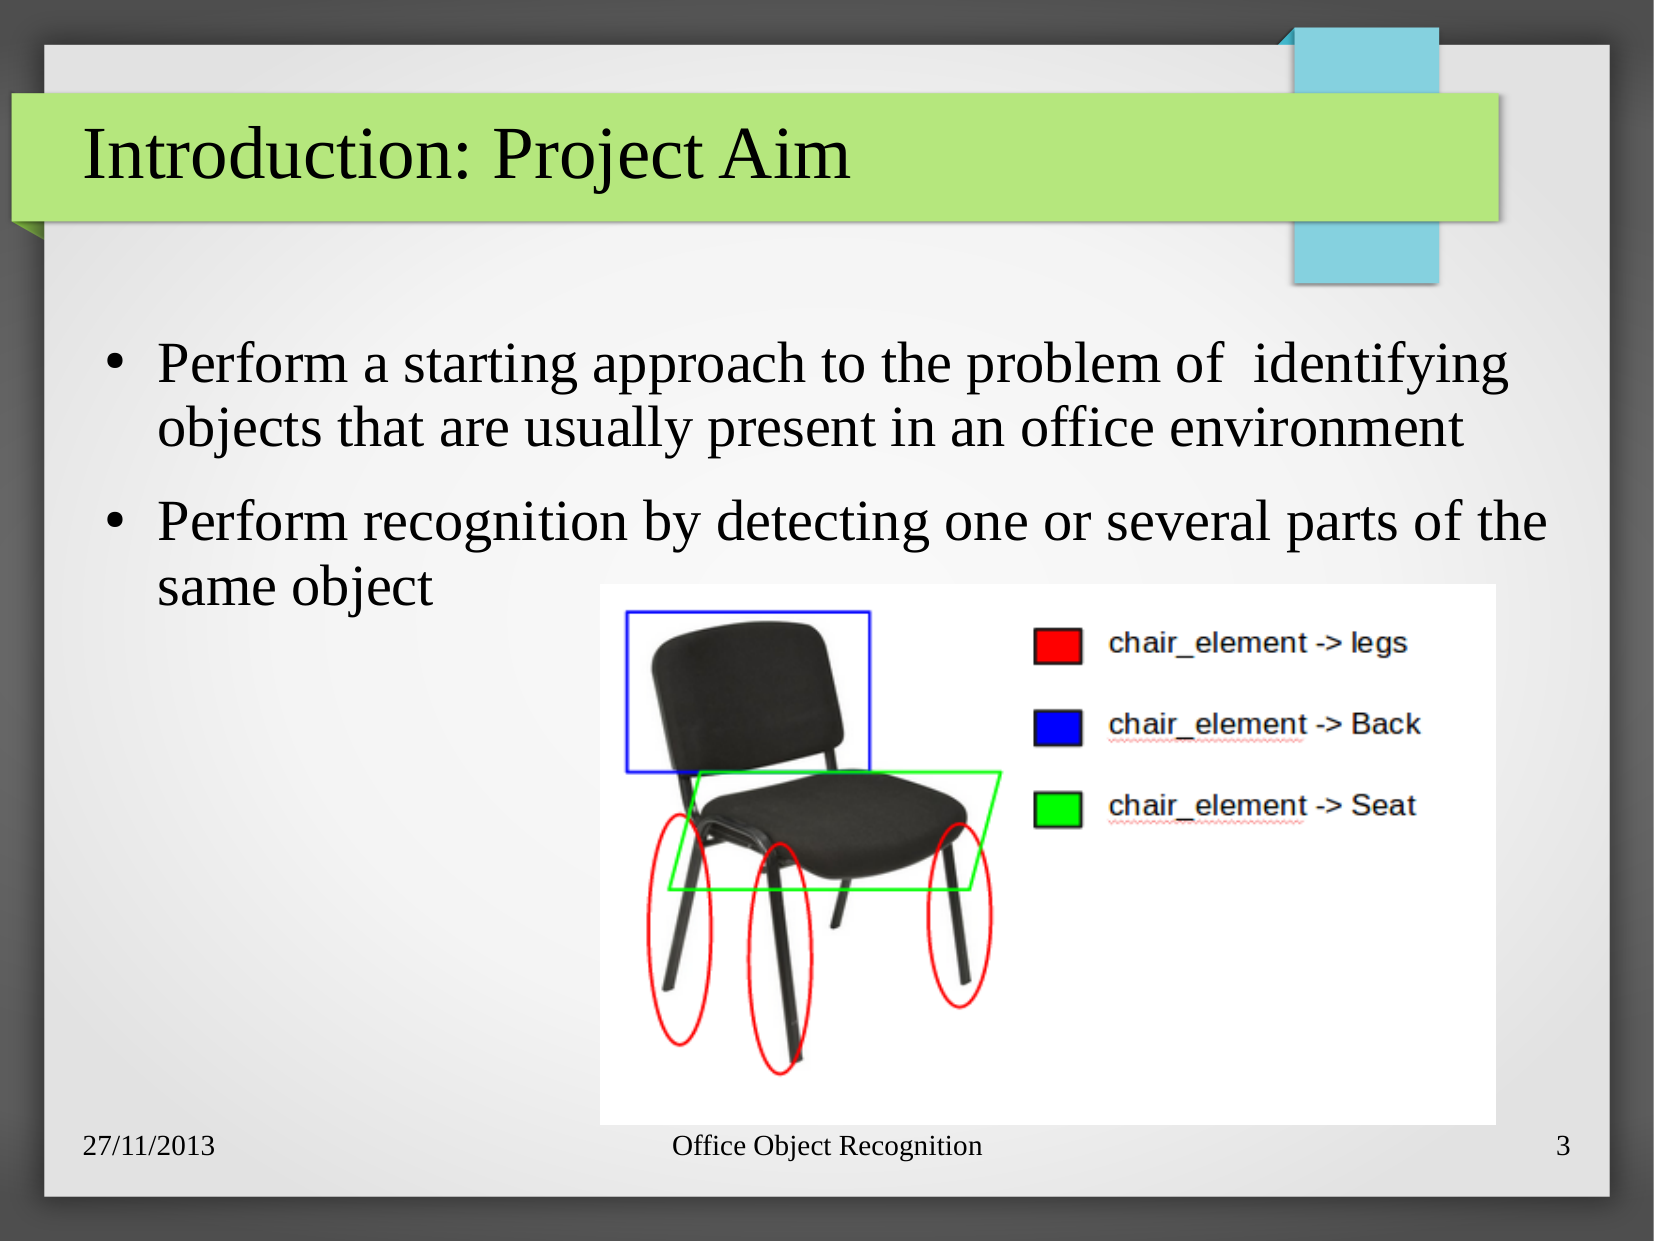

# Introduction: Project Aim
Perform a starting approach to the problem of identifying objects that are usually present in an office environment
Perform recognition by detecting one or several parts of the same object
27/11/2013
Office Object Recognition
3